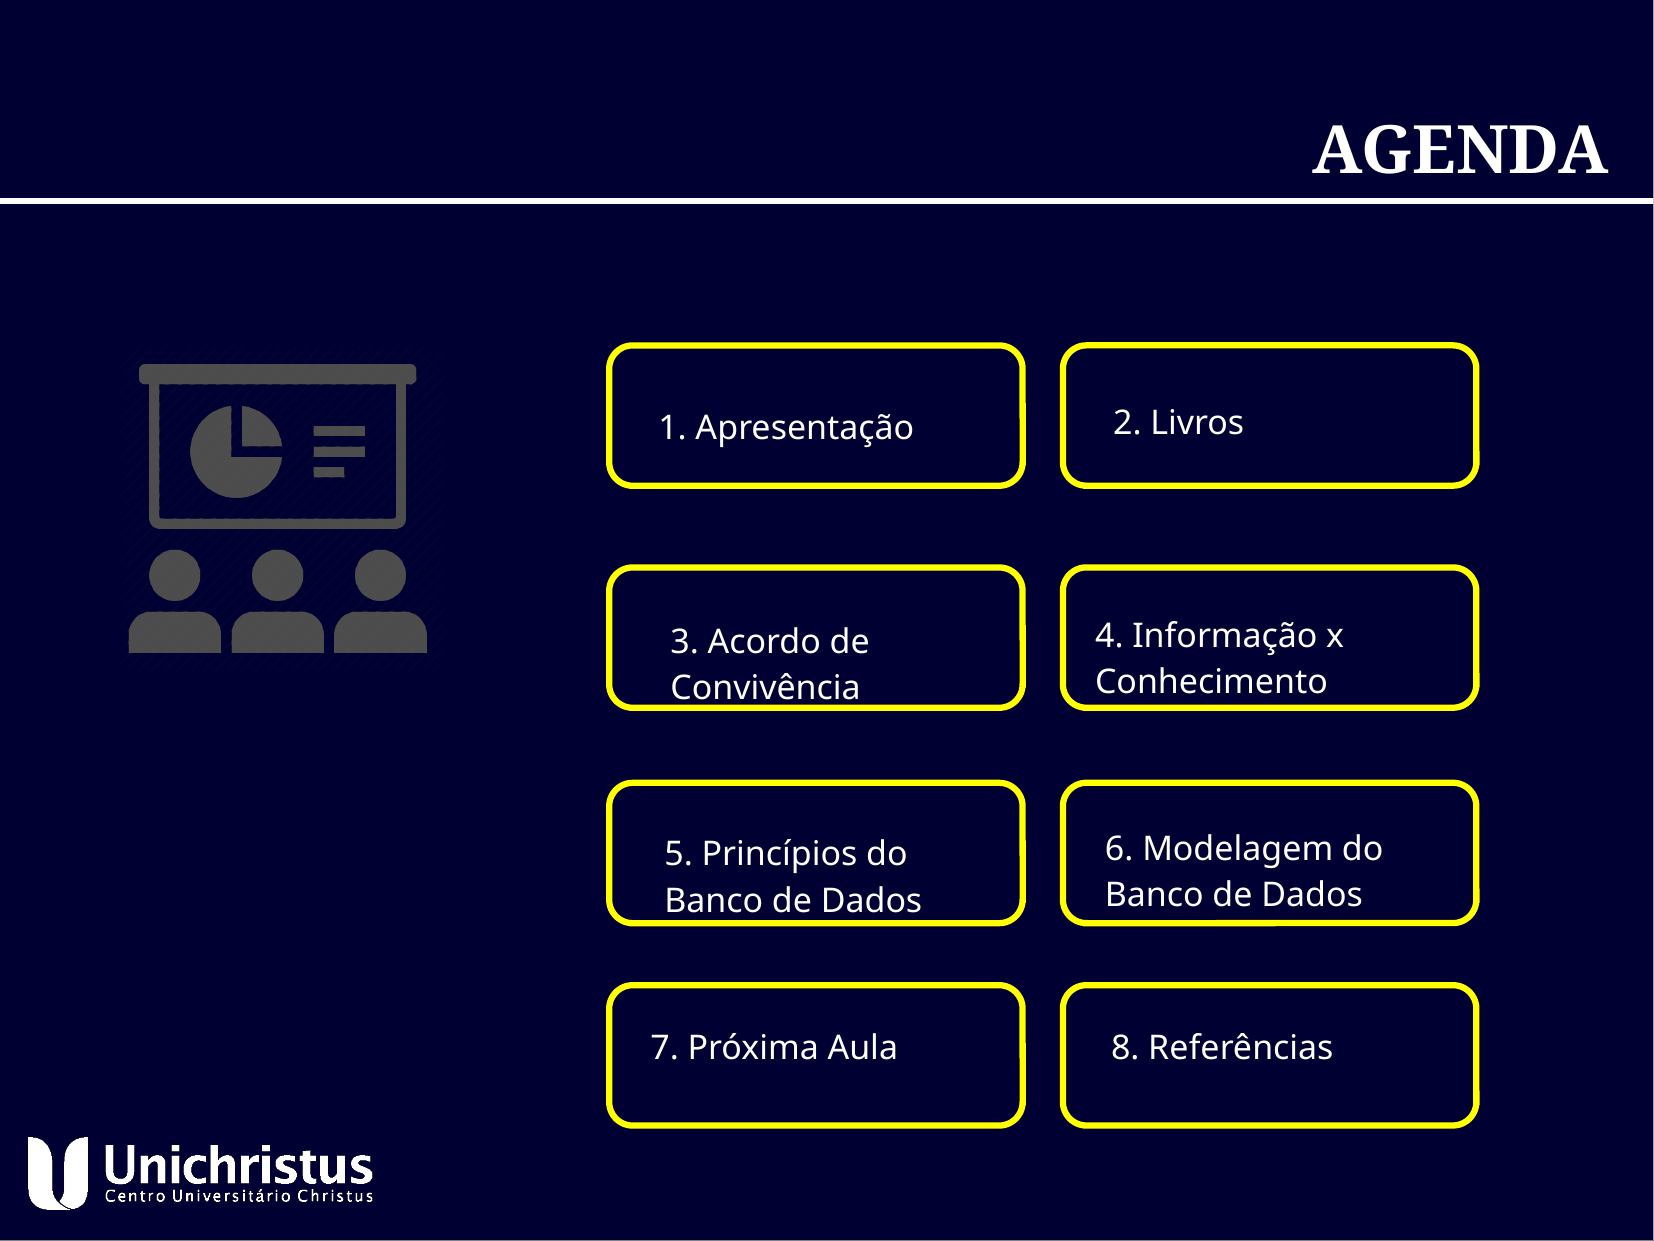

AGENDA
2. Livros
1. Apresentação
4. Informação x Conhecimento
3. Acordo de Convivência
6. Modelagem do Banco de Dados
5. Princípios do Banco de Dados
7. Próxima Aula
8. Referências